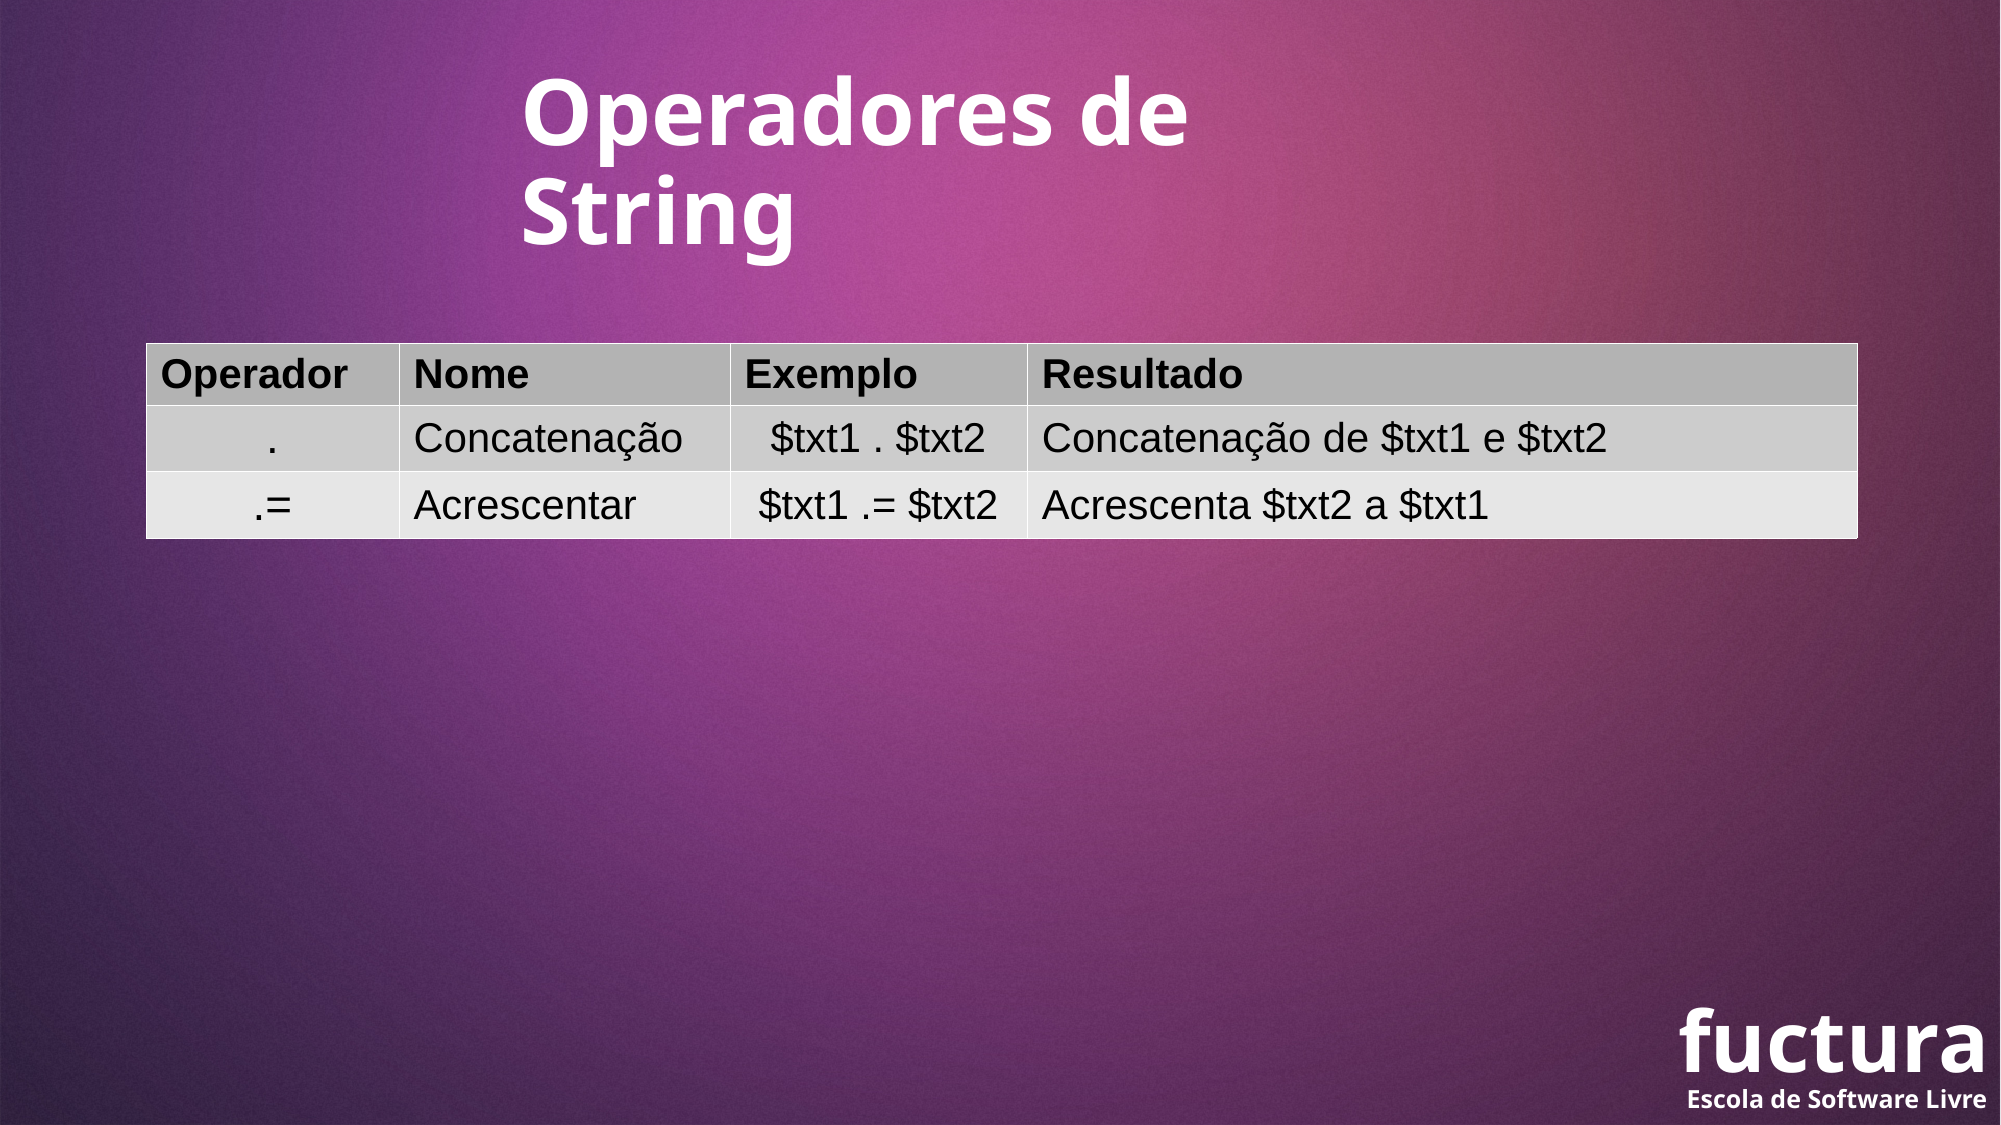

Operadores de String
| Operador | Nome | Exemplo | Resultado |
| --- | --- | --- | --- |
| . | Concatenação | $txt1 . $txt2 | Concatenação de $txt1 e $txt2 |
| .= | Acrescentar | $txt1 .= $txt2 | Acrescenta $txt2 a $txt1 |
fuctura
Escola de Software Livre